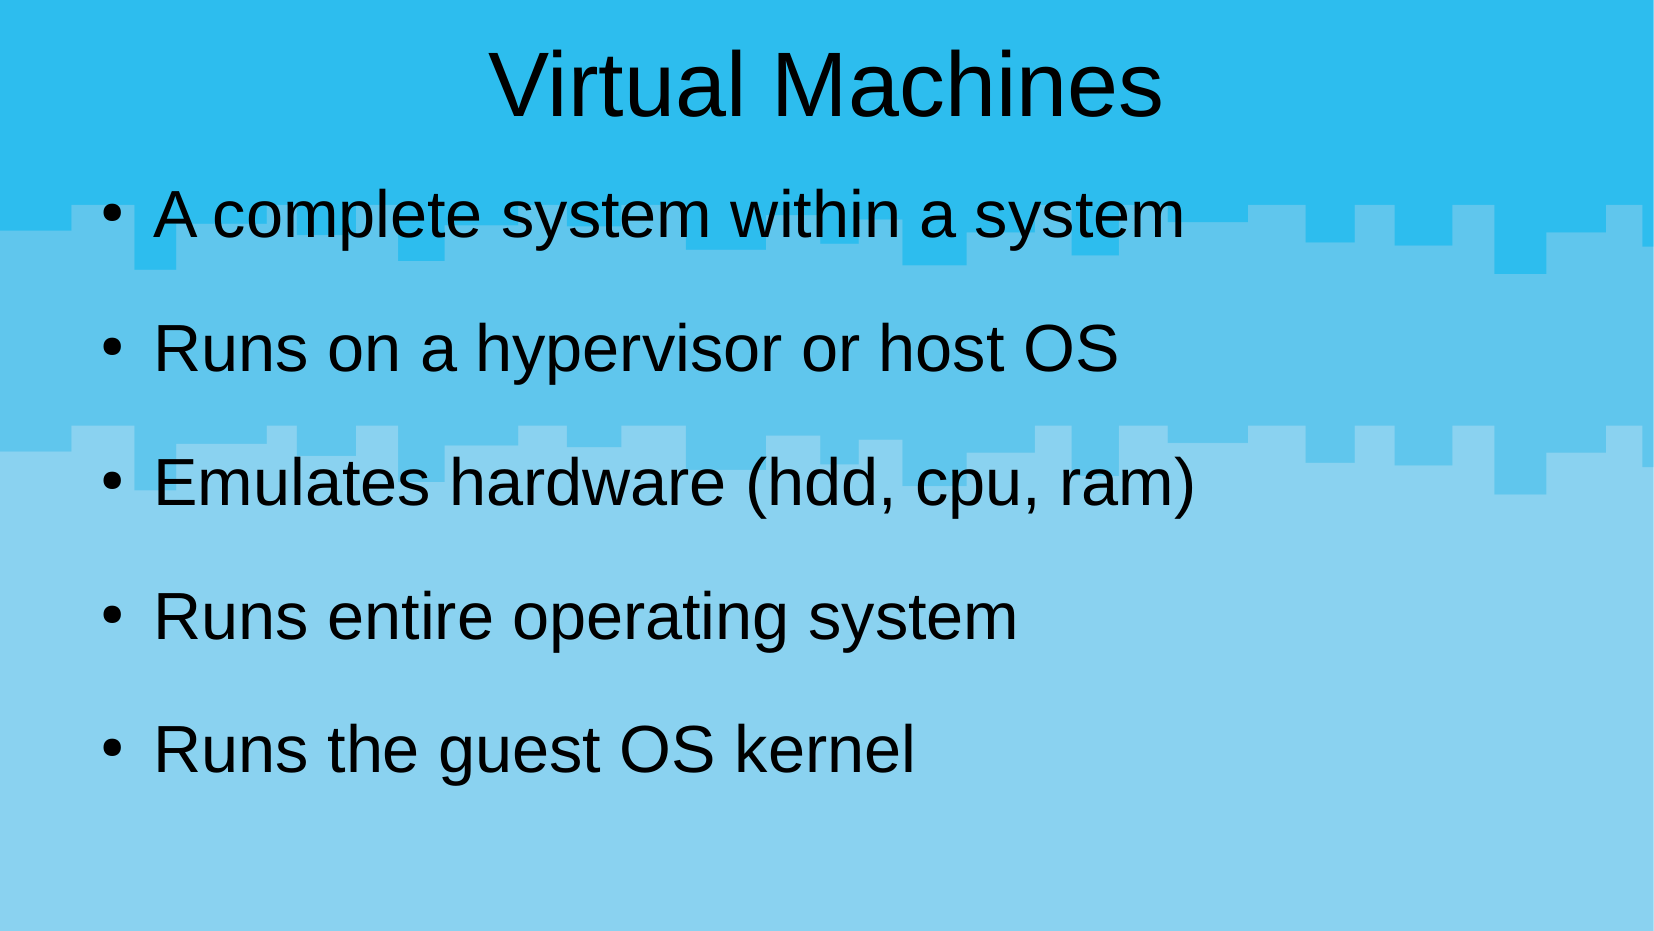

# Virtual Machines
A complete system within a system
Runs on a hypervisor or host OS
Emulates hardware (hdd, cpu, ram)
Runs entire operating system
Runs the guest OS kernel